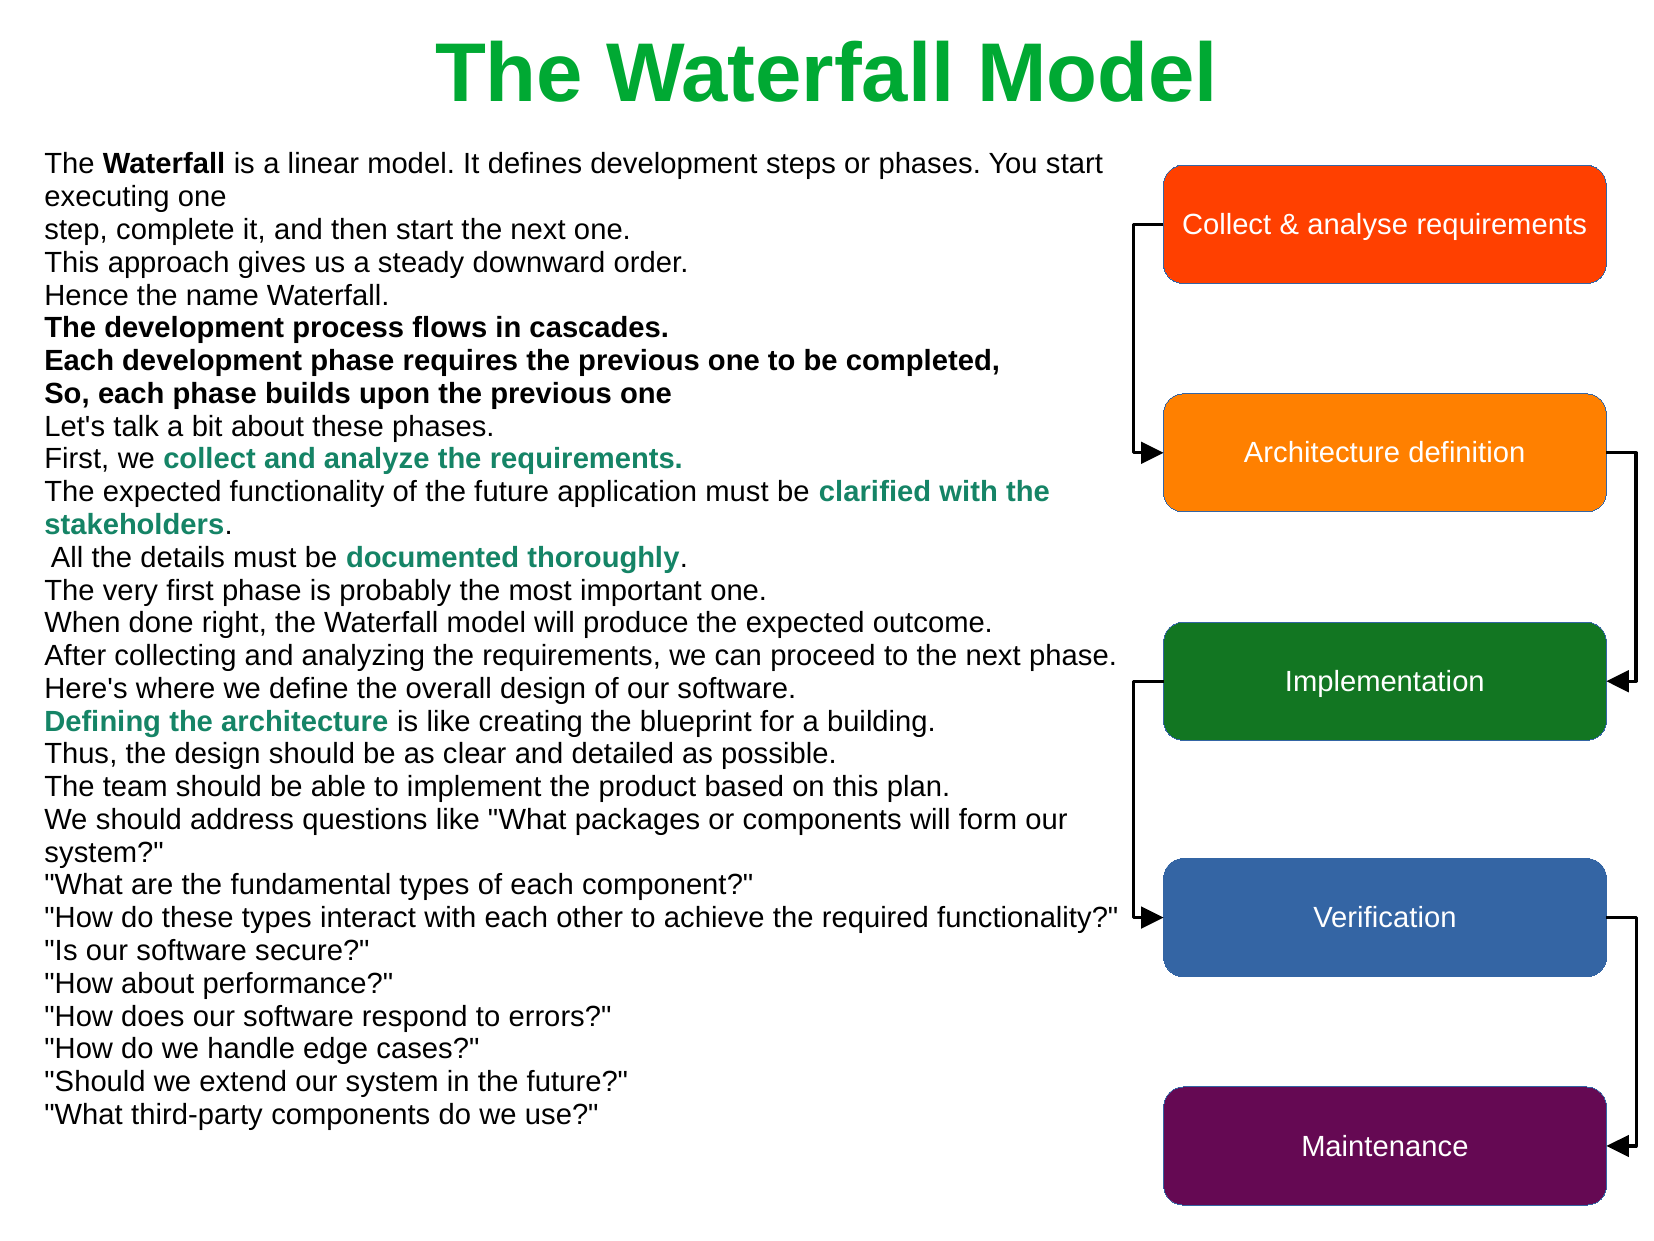

# The Waterfall Model
The Waterfall is a linear model. It defines development steps or phases. You start executing one
step, complete it, and then start the next one.
This approach gives us a steady downward order.
Hence the name Waterfall.
The development process flows in cascades.
Each development phase requires the previous one to be completed,
So, each phase builds upon the previous one
Let's talk a bit about these phases.
First, we collect and analyze the requirements.
The expected functionality of the future application must be clarified with the stakeholders.
 All the details must be documented thoroughly.
The very first phase is probably the most important one.
When done right, the Waterfall model will produce the expected outcome.
After collecting and analyzing the requirements, we can proceed to the next phase.
Here's where we define the overall design of our software.
Defining the architecture is like creating the blueprint for a building.
Thus, the design should be as clear and detailed as possible.
The team should be able to implement the product based on this plan.
We should address questions like "What packages or components will form our system?"
"What are the fundamental types of each component?"
"How do these types interact with each other to achieve the required functionality?"
"Is our software secure?"
"How about performance?"
"How does our software respond to errors?"
"How do we handle edge cases?"
"Should we extend our system in the future?"
"What third-party components do we use?"
Collect & analyse requirements
Architecture definition
Implementation
Verification
Maintenance